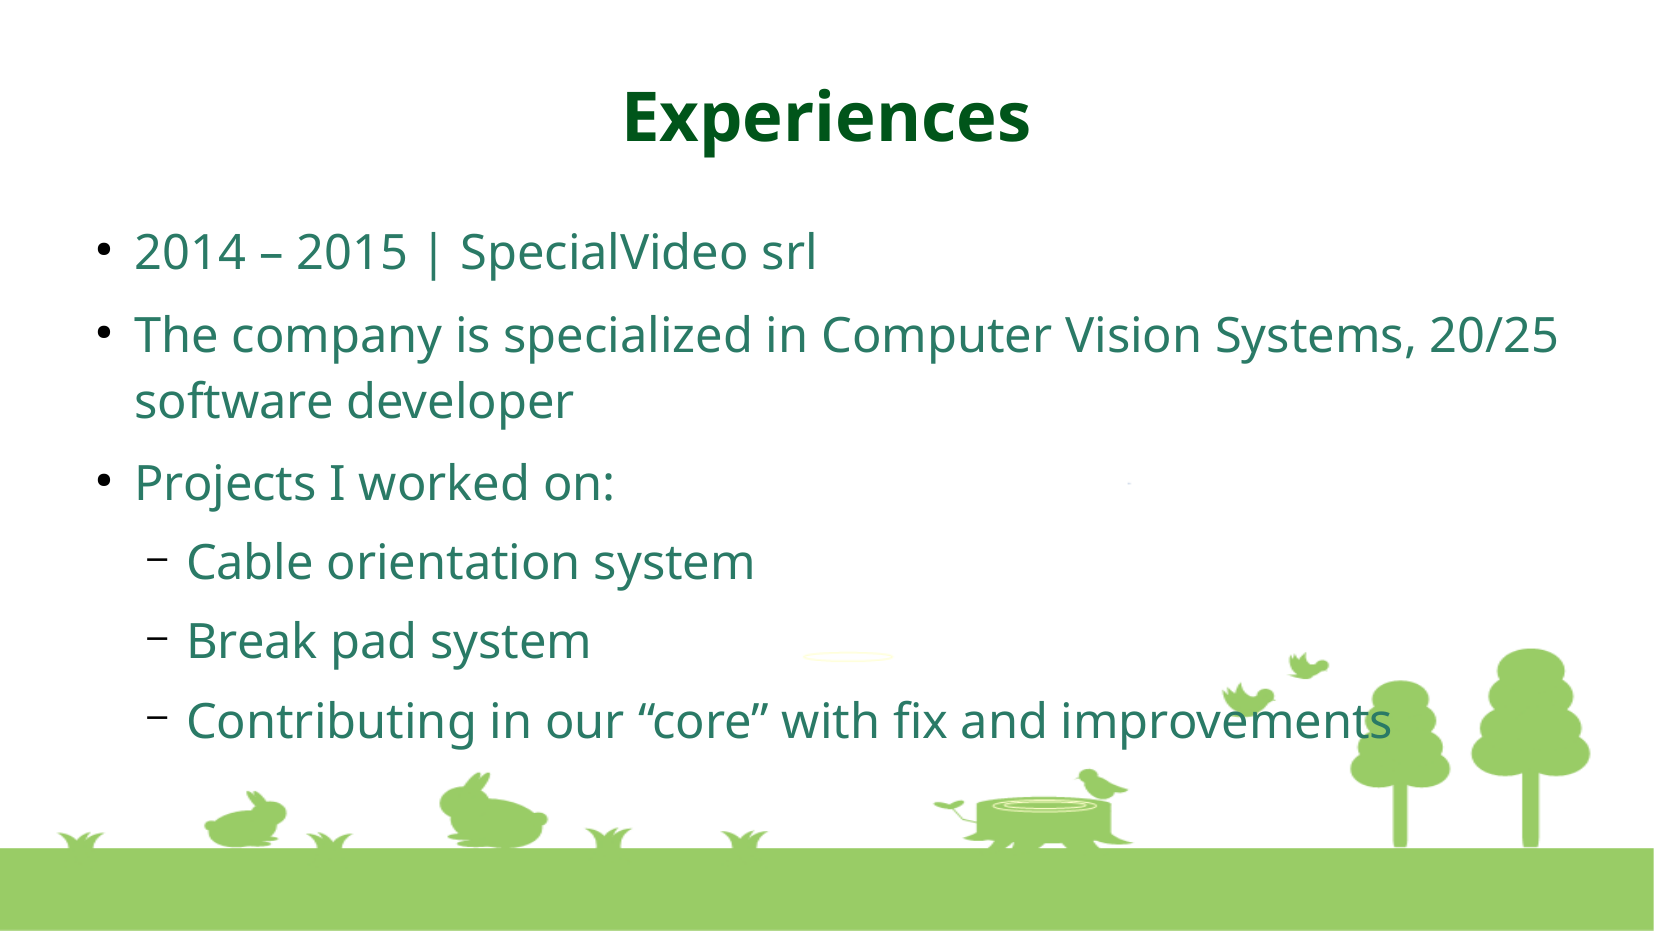

# Experiences
2014 – 2015 | SpecialVideo srl
The company is specialized in Computer Vision Systems, 20/25 software developer
Projects I worked on:
Cable orientation system
Break pad system
Contributing in our “core” with fix and improvements